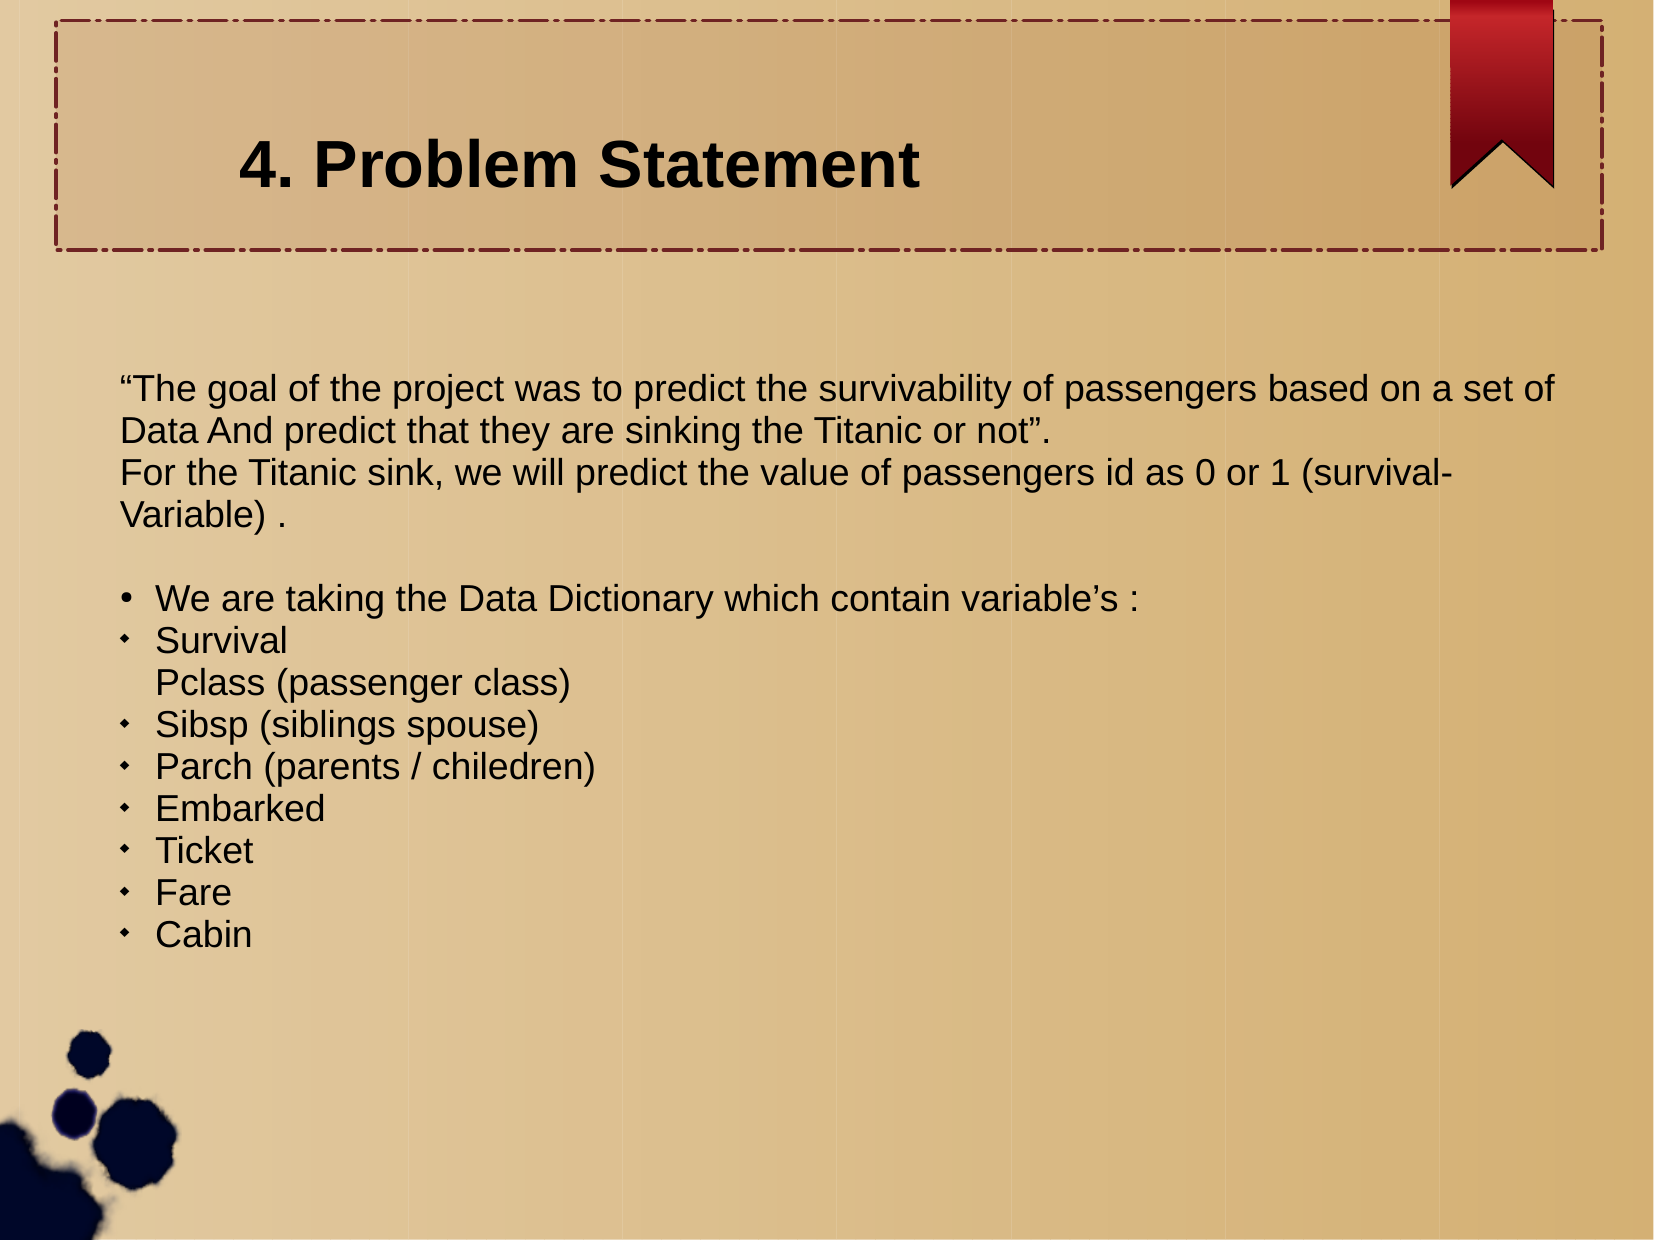

4. Problem Statement
“The goal of the project was to predict the survivability of passengers based on a set of
Data And predict that they are sinking the Titanic or not”.
For the Titanic sink, we will predict the value of passengers id as 0 or 1 (survival-
Variable) .
We are taking the Data Dictionary which contain variable’s :
Survival
Pclass (passenger class)
Sibsp (siblings spouse)
Parch (parents / chiledren)
Embarked
Ticket
Fare
Cabin